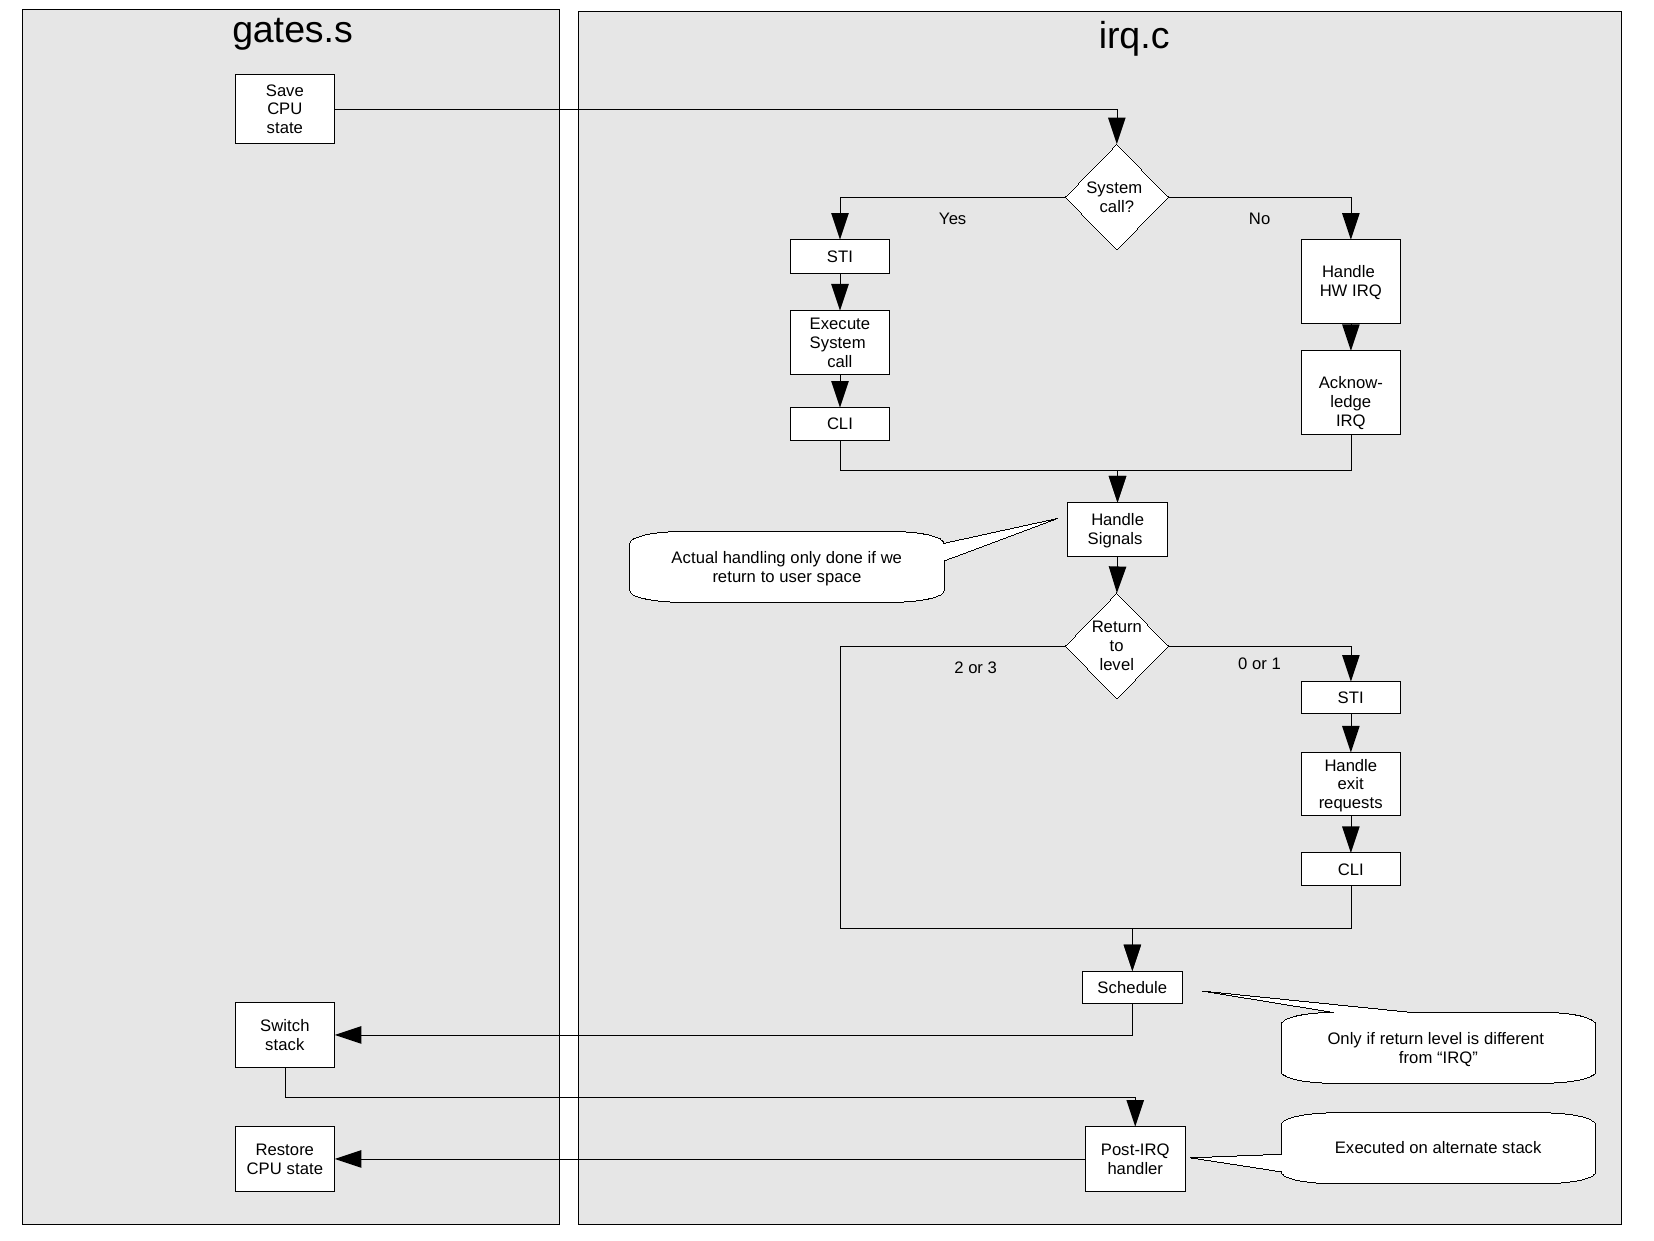

gates.s
irq.c
Save
CPU
state
System
call?
STI
Handle
HW IRQ
Execute
System
call
Acknow-
ledge
IRQ
CLI
Handle
Signals
Actual handling only done if we return to user space
Return
 to
level
2 or 3
STI
Handle
exit
requests
CLI
Schedule
Switch
stack
Only if return level is different
from “IRQ”
Executed on alternate stack
Restore
CPU state
Post-IRQ
handler